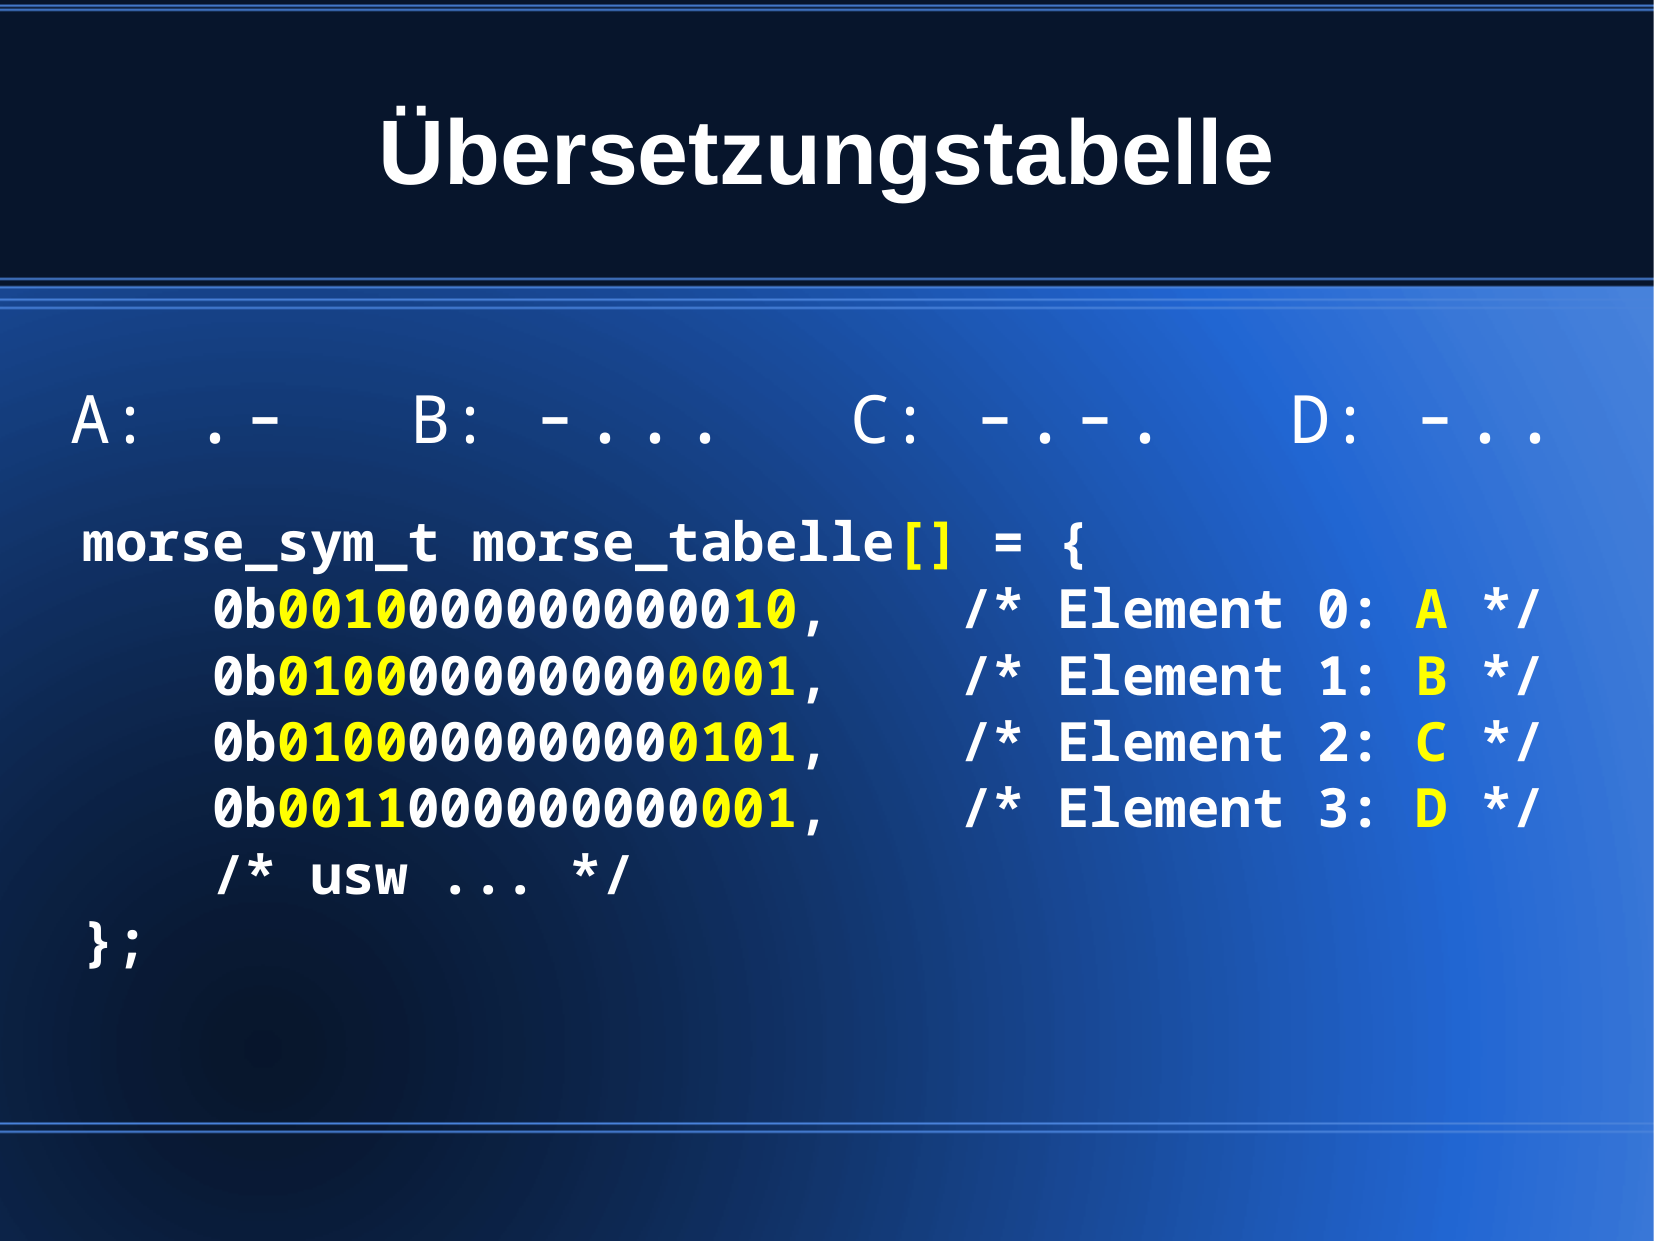

# Übersetzungstabelle
A: .- B: -... C: -.-. D: -..
morse_sym_t morse_tabelle[] = {
 0b0010000000000010, /* Element 0: A */
 0b0100000000000001, /* Element 1: B */
 0b0100000000000101, /* Element 2: C */
 0b0011000000000001, /* Element 3: D */
 /* usw ... */
};